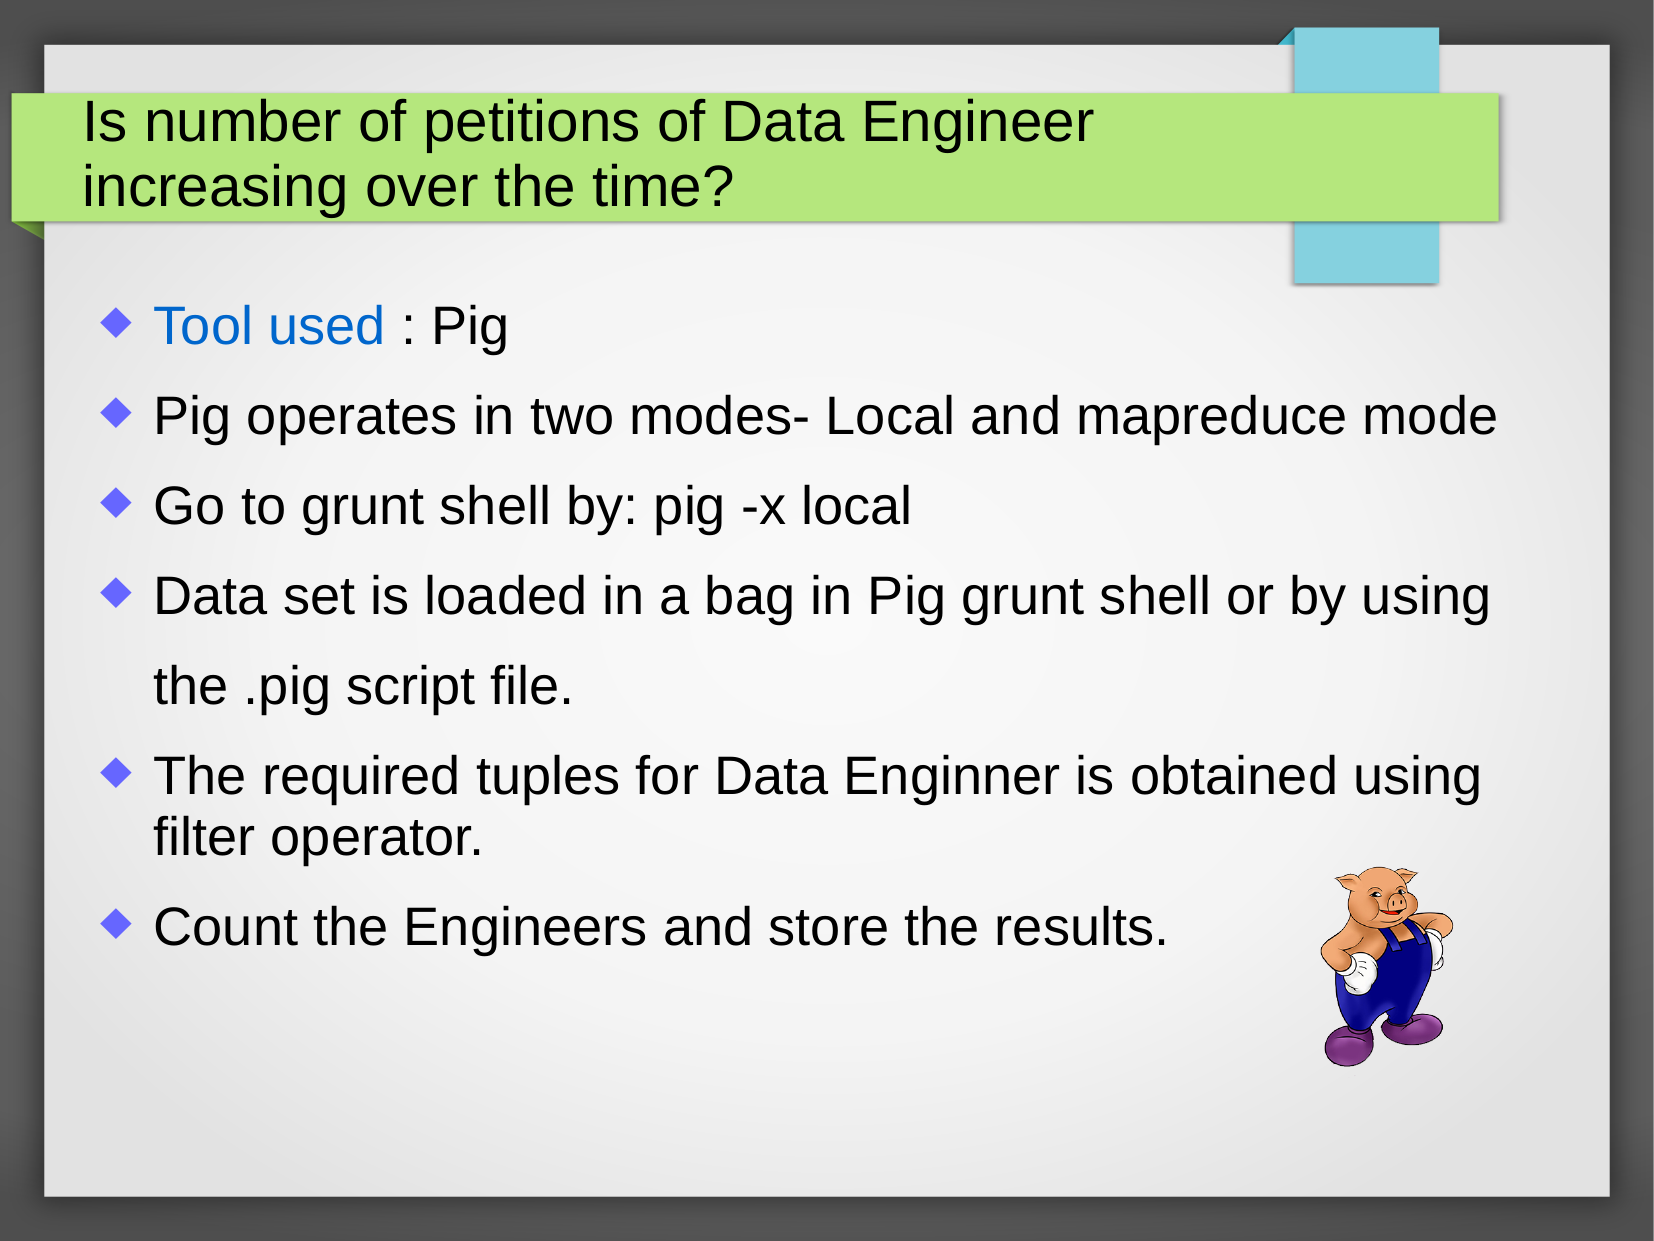

# Is number of petitions of Data Engineer increasing over the time?
Tool used : Pig
Pig operates in two modes- Local and mapreduce mode
Go to grunt shell by: pig -x local
Data set is loaded in a bag in Pig grunt shell or by using
the .pig script file.
The required tuples for Data Enginner is obtained using filter operator.
Count the Engineers and store the results.